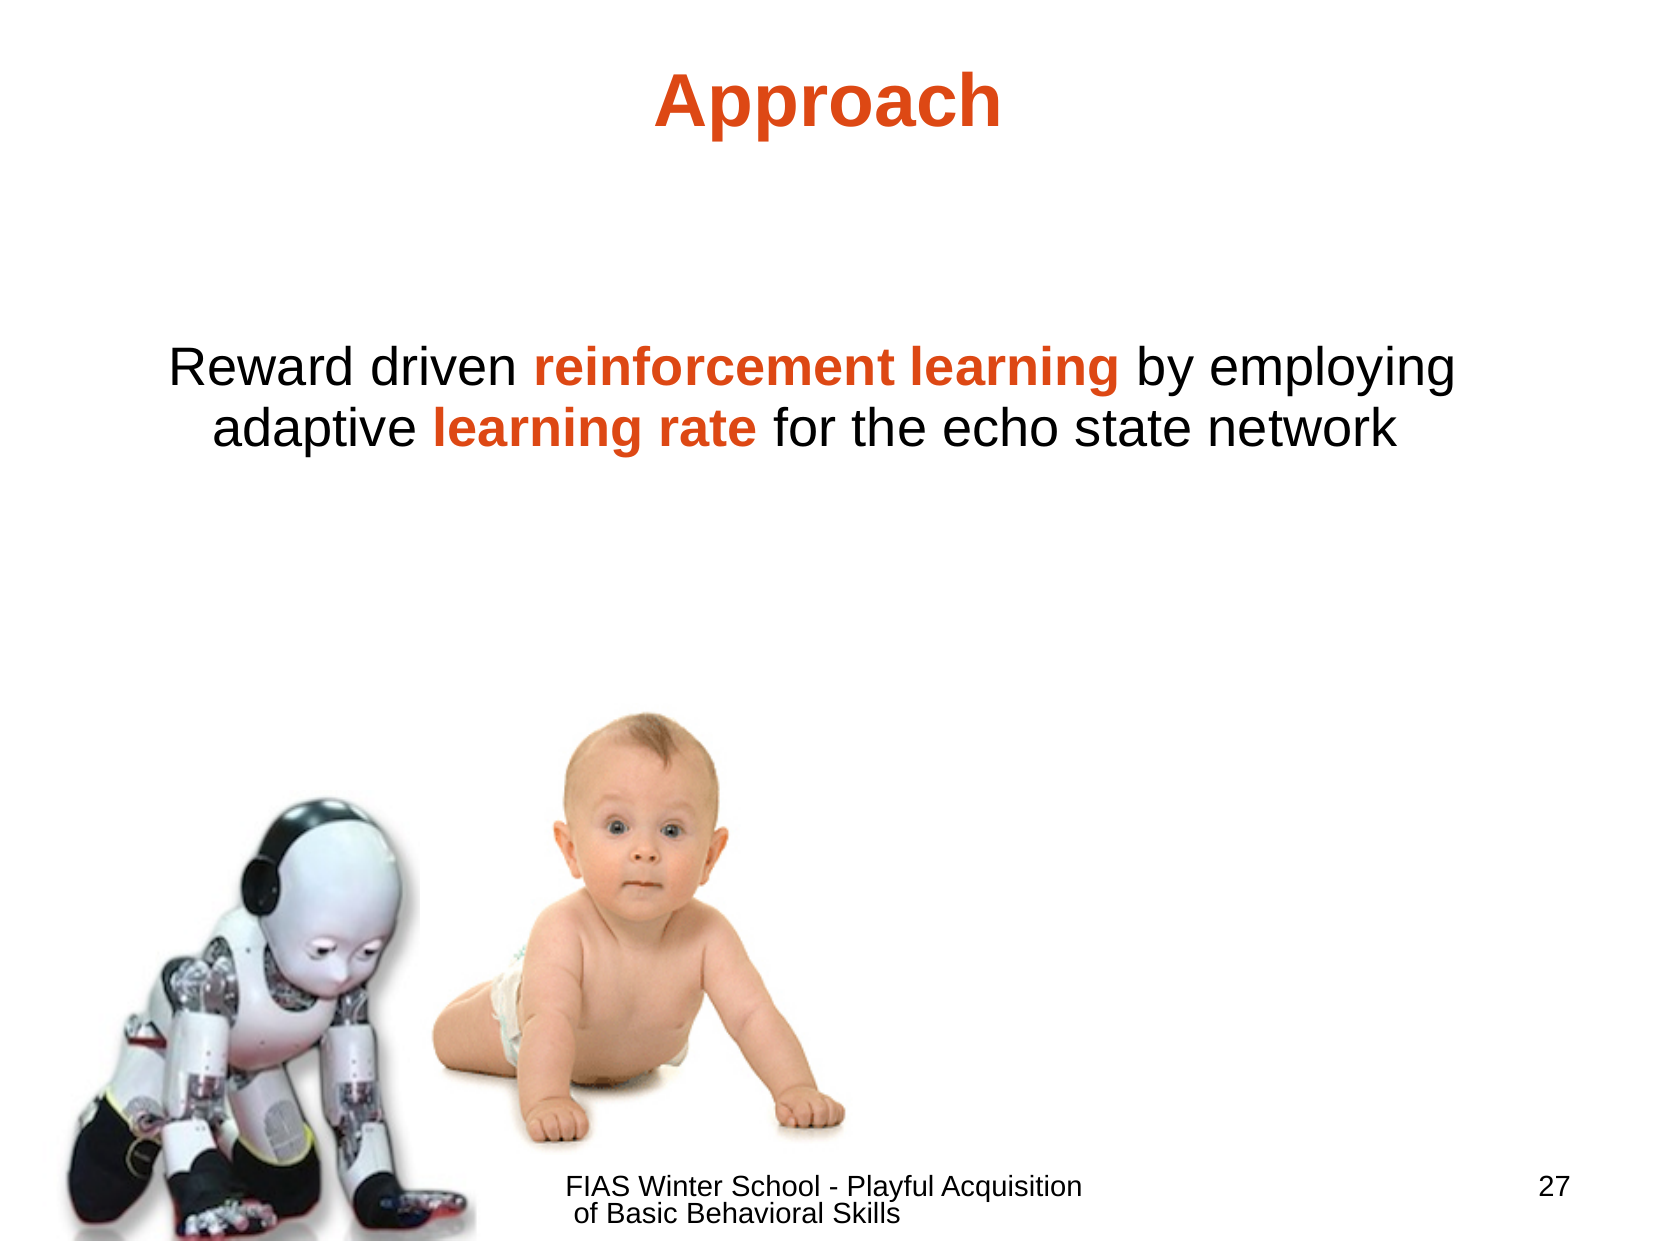

Approach
Reward driven reinforcement learning by employing adaptive learning rate for the echo state network
FIAS Winter School - Playful Acquisition of Basic Behavioral Skills
27